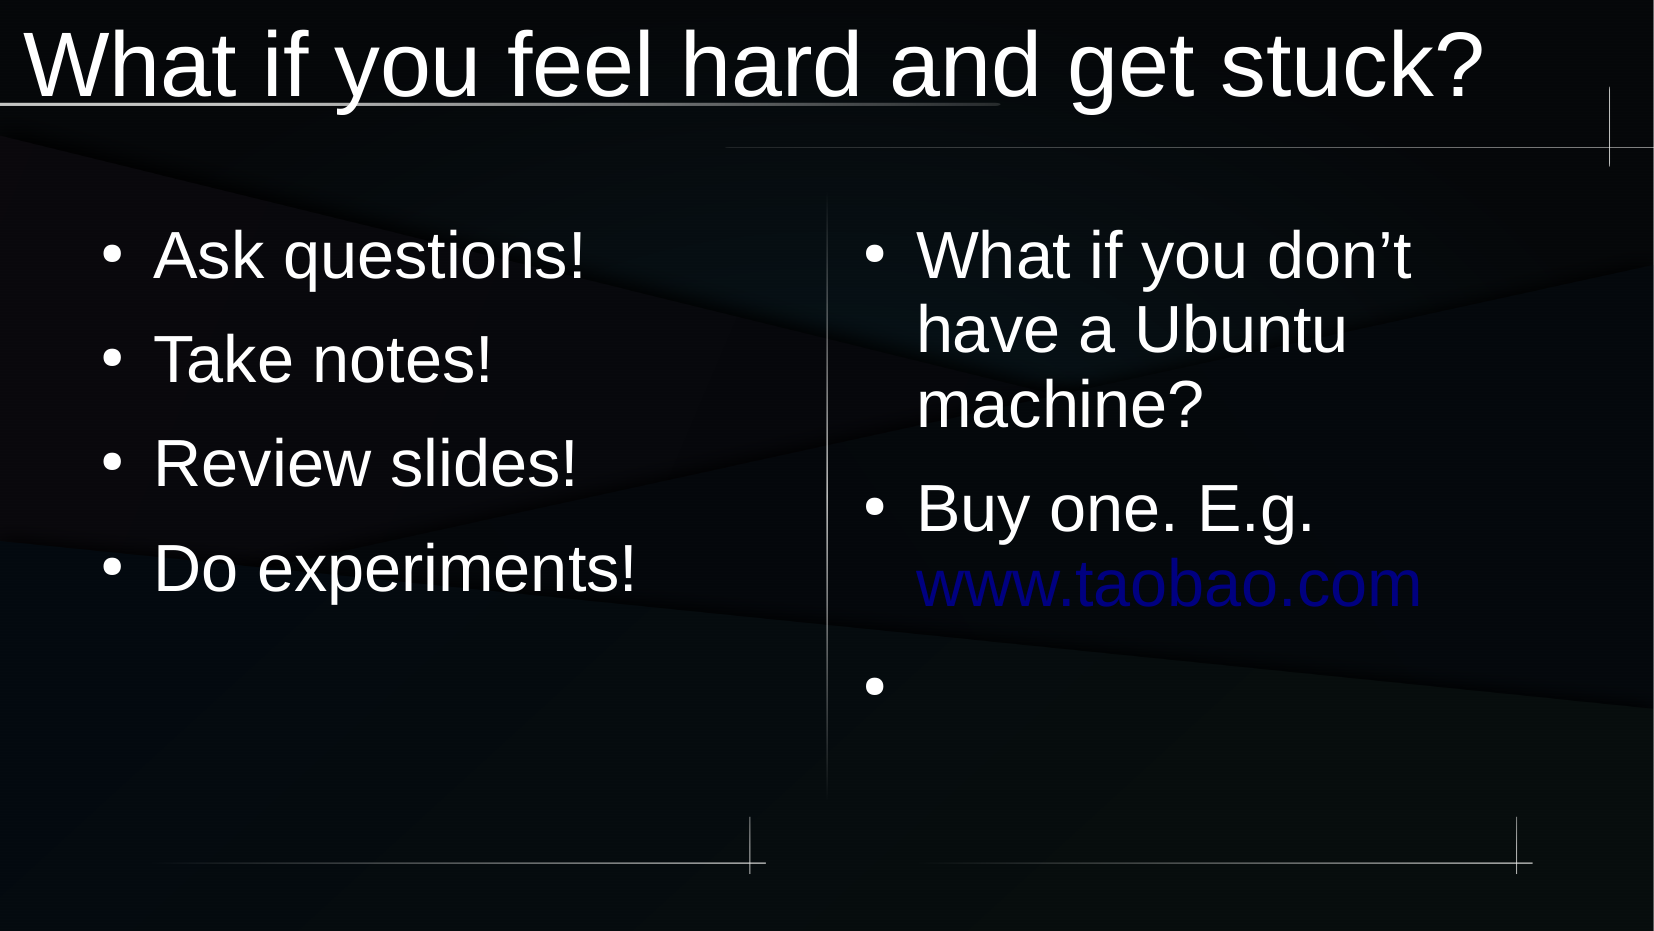

# What if you feel hard and get stuck?
Ask questions!
Take notes!
Review slides!
Do experiments!
What if you don’t have a Ubuntu machine?
Buy one. E.g. www.taobao.com